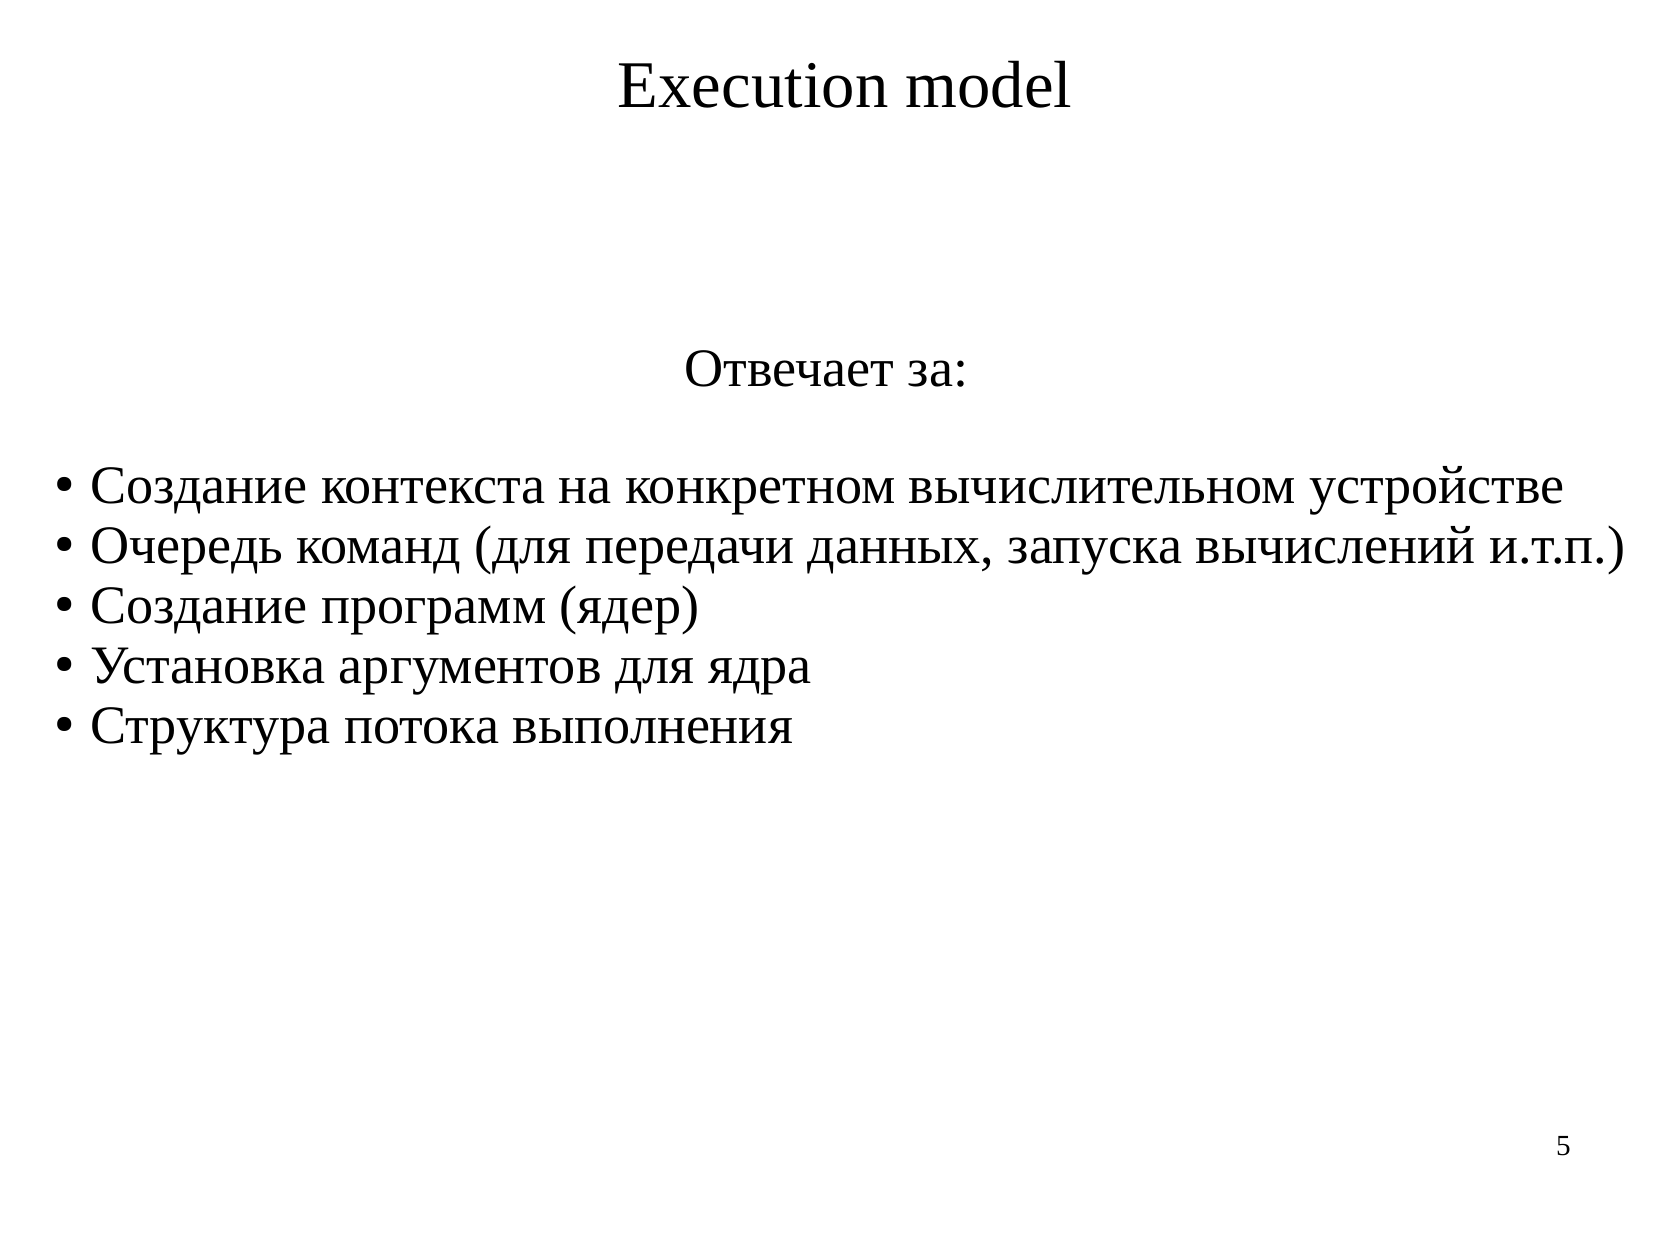

Execution model
Отвечает за:
Создание контекста на конкретном вычислительном устройстве
Очередь команд (для передачи данных, запуска вычислений и.т.п.)
Создание программ (ядер)
Установка аргументов для ядра
Структура потока выполнения
5